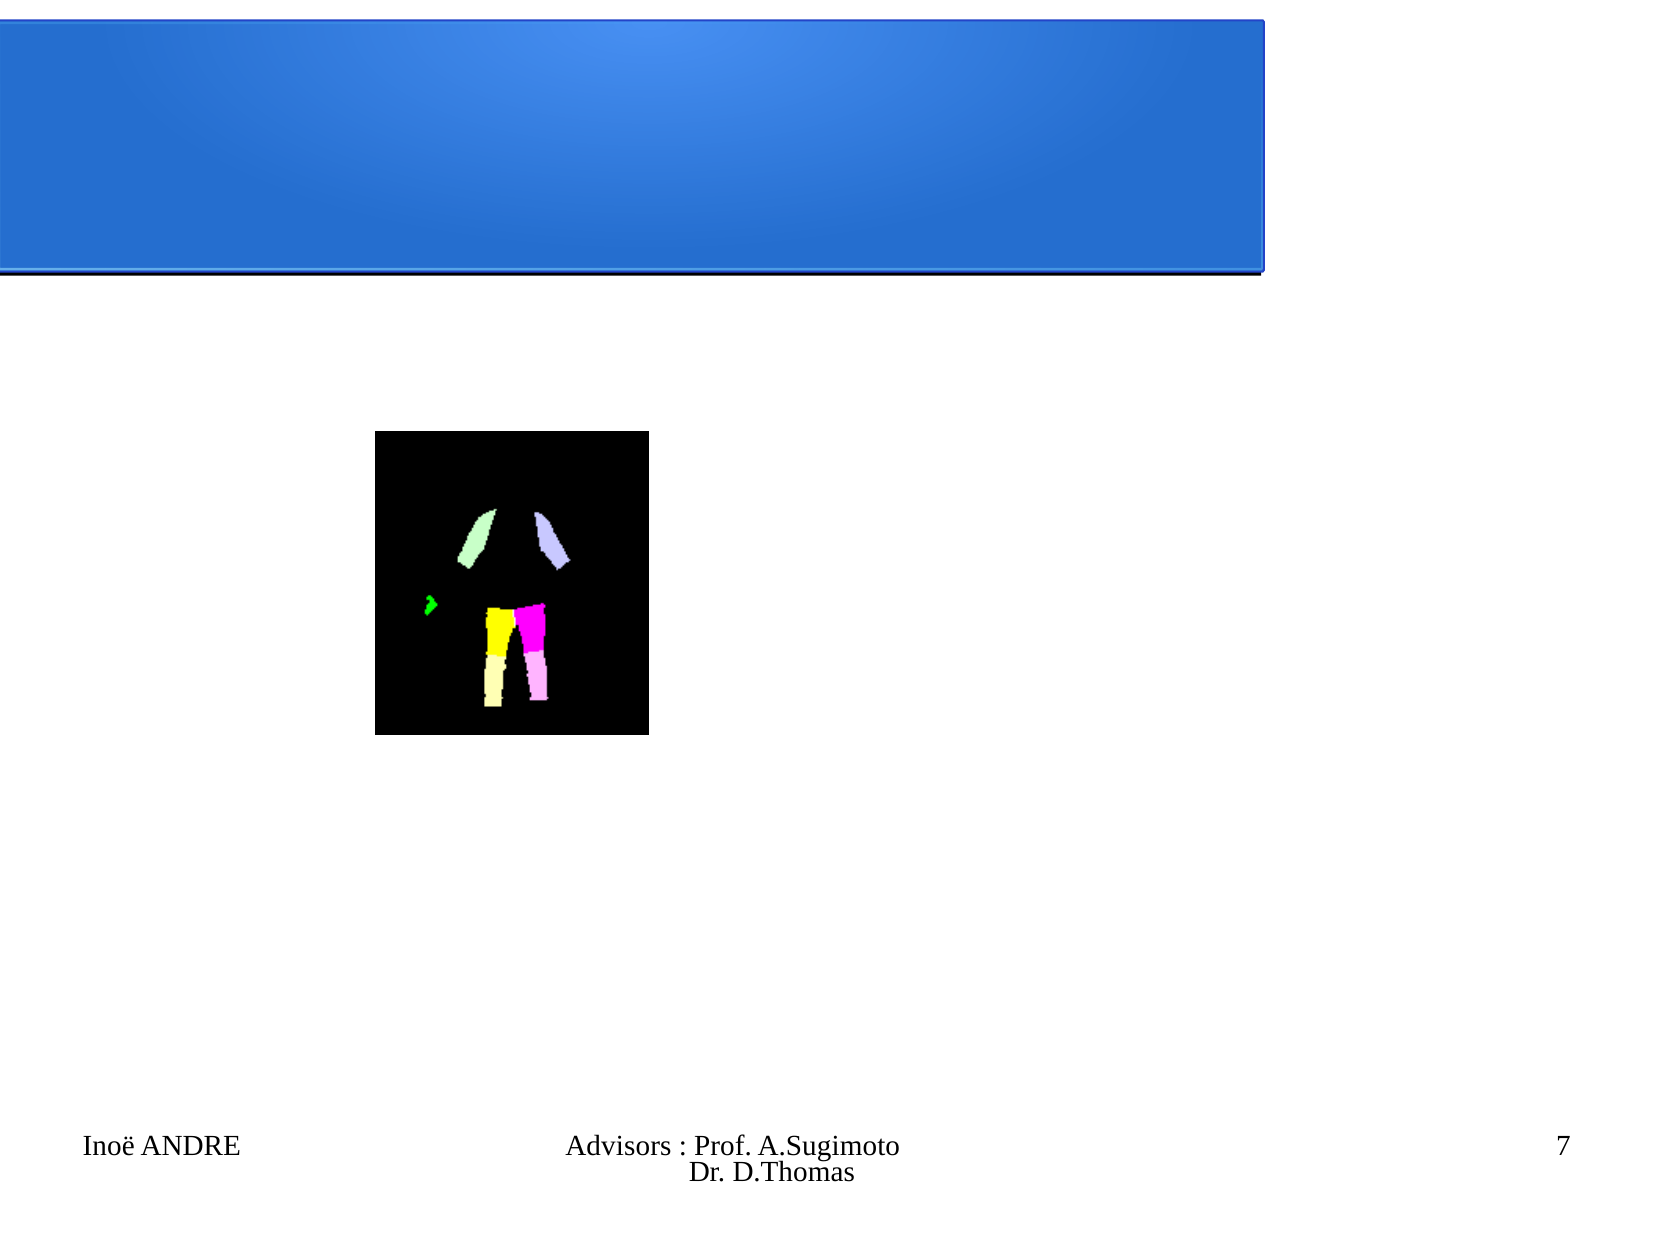

#
Inoë ANDRE
Advisors : Prof. A.Sugimoto Dr. D.Thomas
7